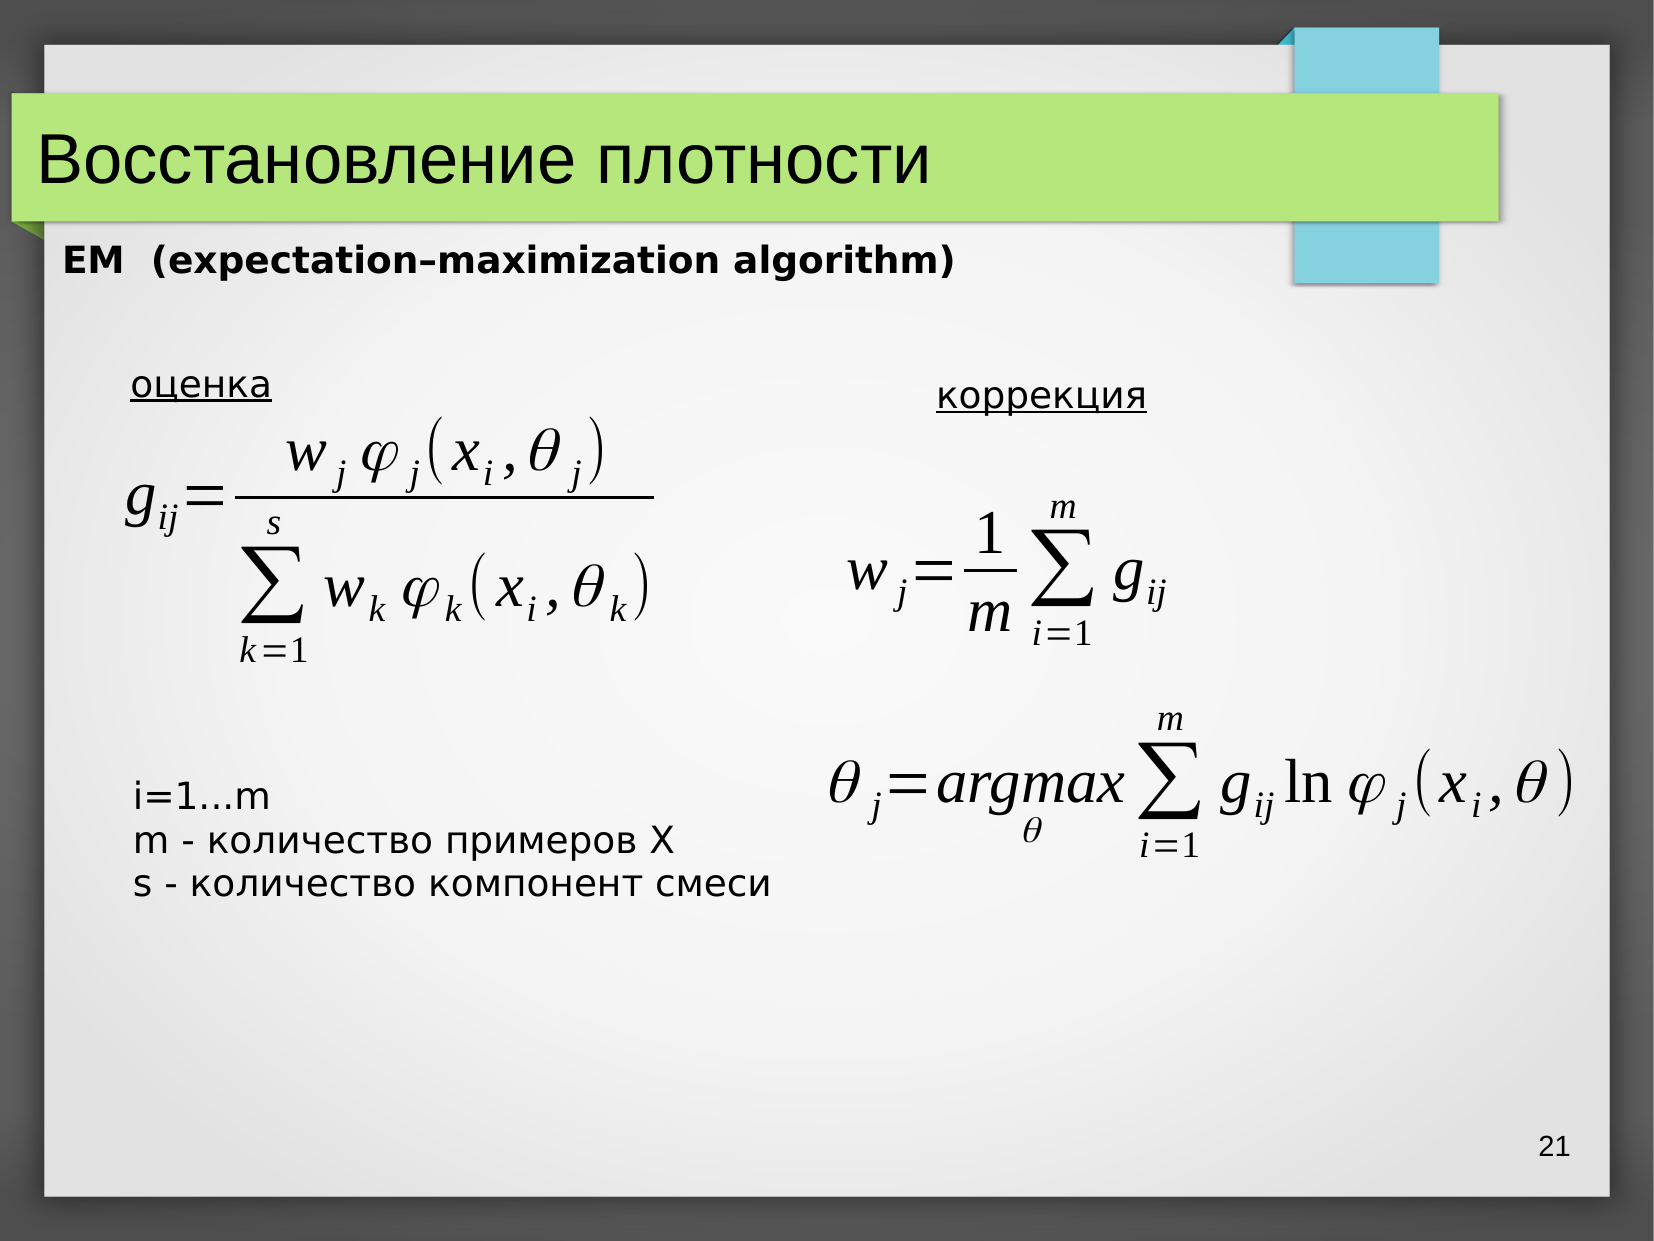

# Восстановление плотности
EM (expectation–maximization algorithm)
оценка
коррекция
i=1...m
m - количество примеров X
s - количество компонент смеси
21